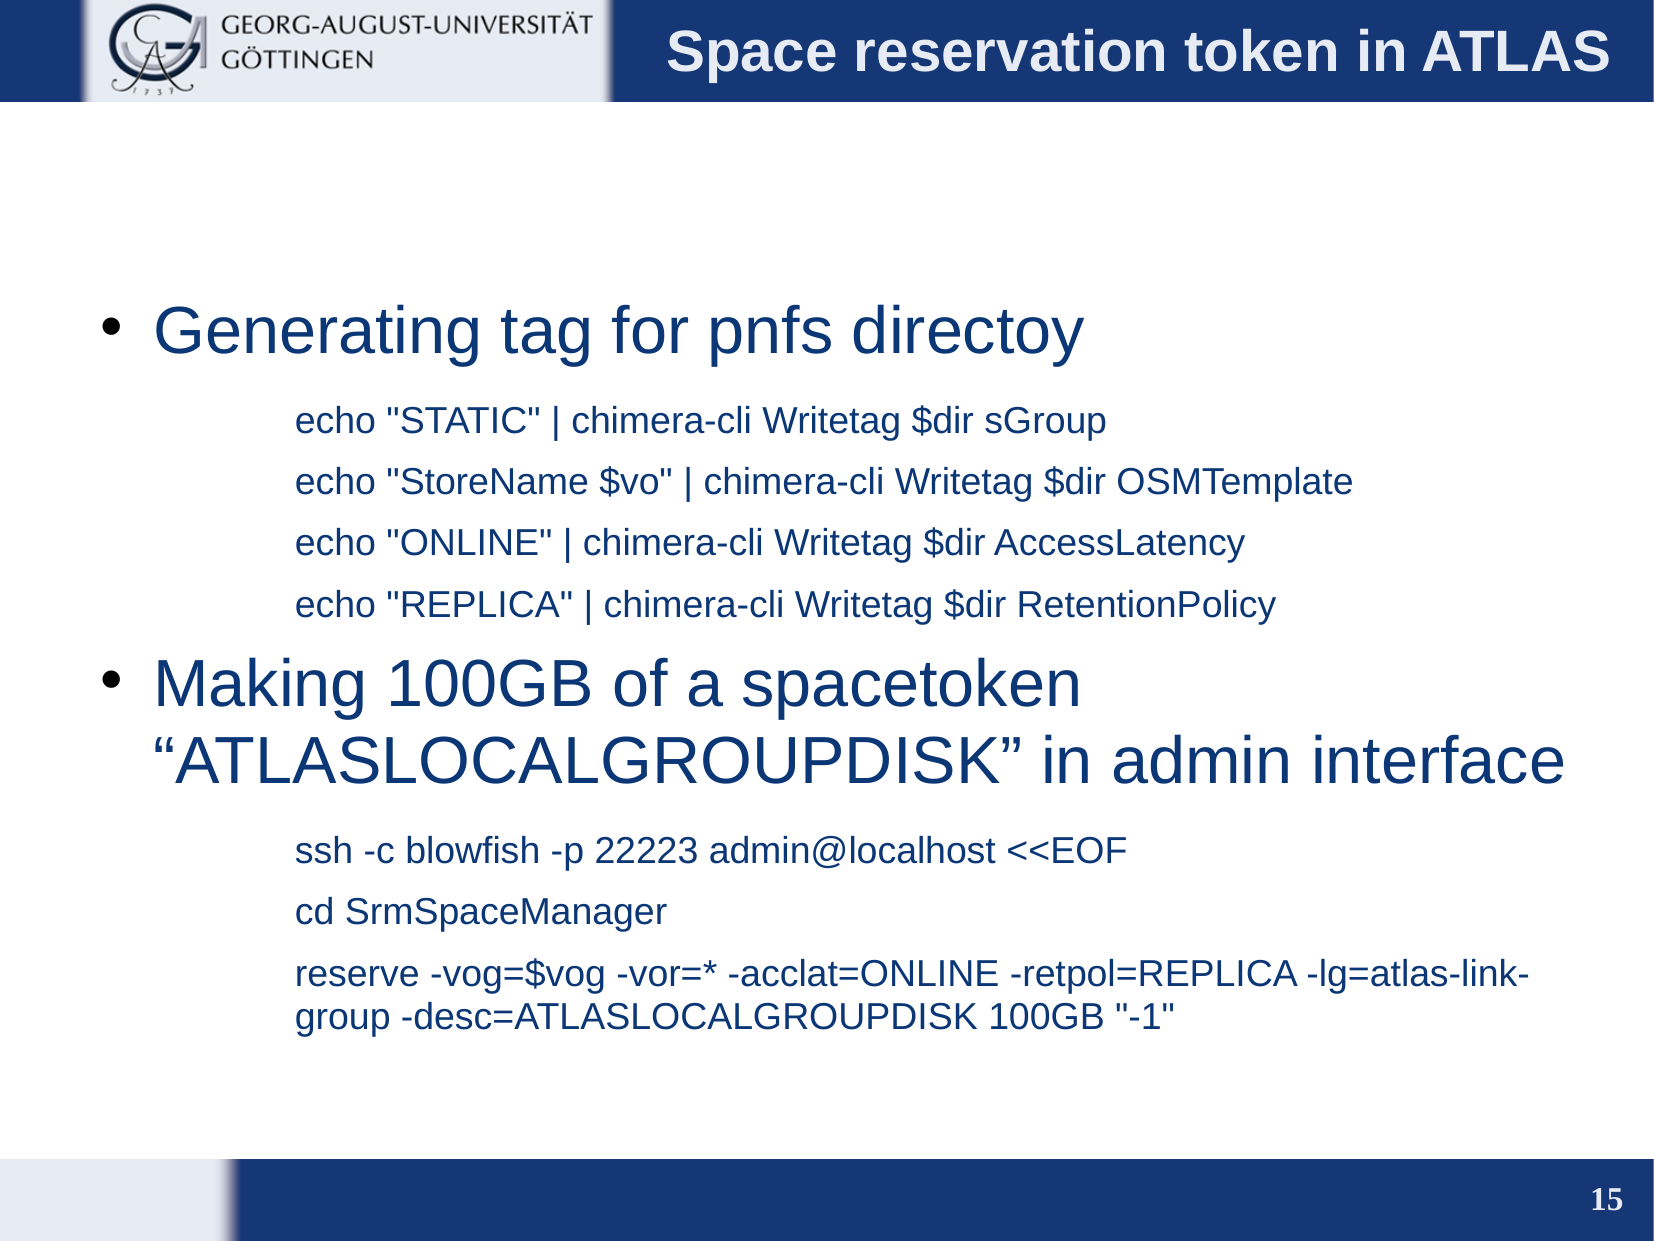

# Space reservation token in ATLAS
Generating tag for pnfs directoy
echo "STATIC" | chimera-cli Writetag $dir sGroup
echo "StoreName $vo" | chimera-cli Writetag $dir OSMTemplate
echo "ONLINE" | chimera-cli Writetag $dir AccessLatency
echo "REPLICA" | chimera-cli Writetag $dir RetentionPolicy
Making 100GB of a spacetoken “ATLASLOCALGROUPDISK” in admin interface
ssh -c blowfish -p 22223 admin@localhost <<EOF
cd SrmSpaceManager
reserve -vog=$vog -vor=* -acclat=ONLINE -retpol=REPLICA -lg=atlas-link-group -desc=ATLASLOCALGROUPDISK 100GB "-1"
dCache configuration in the WLCG T2
15